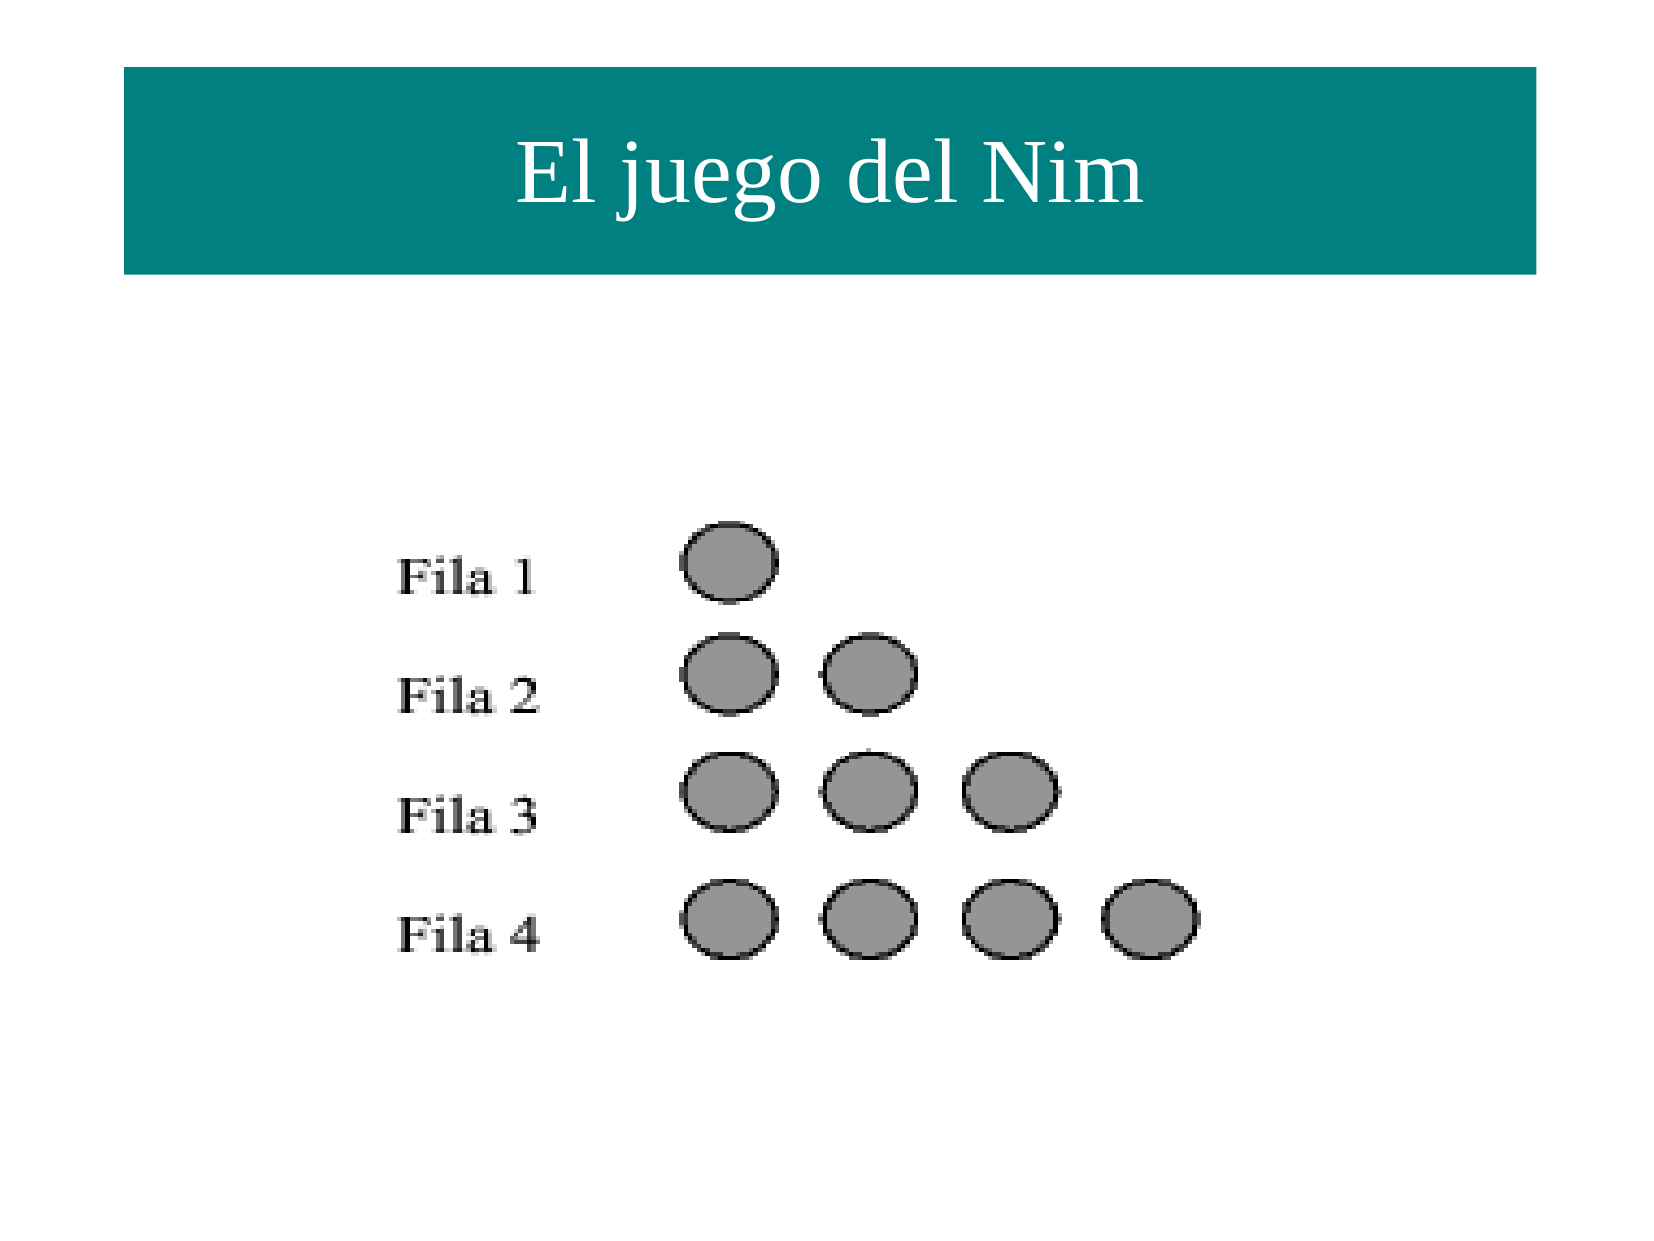

El juego del Nim
El juego del Nim